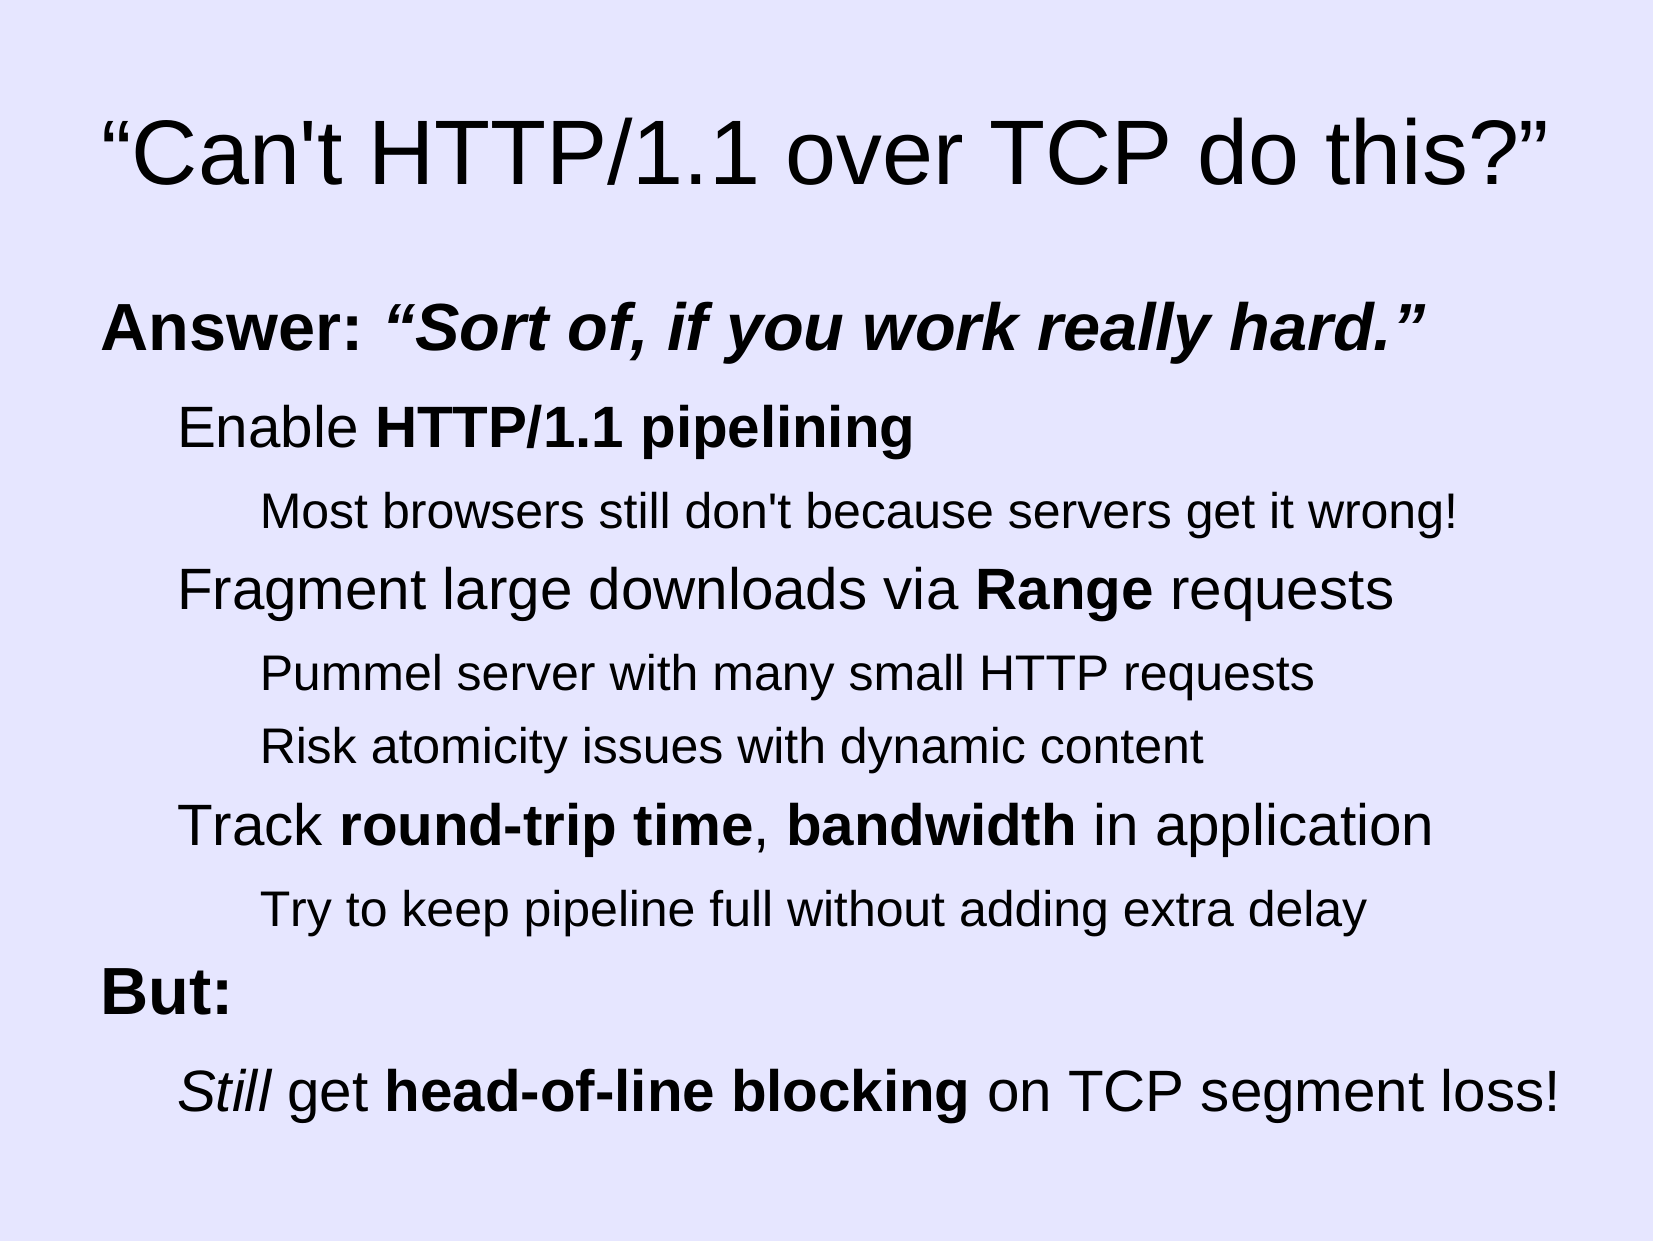

# “Can't HTTP/1.1 over TCP do this?”
Answer: “Sort of, if you work really hard.”
Enable HTTP/1.1 pipelining
Most browsers still don't because servers get it wrong!
Fragment large downloads via Range requests
Pummel server with many small HTTP requests
Risk atomicity issues with dynamic content
Track round-trip time, bandwidth in application
Try to keep pipeline full without adding extra delay
But:
Still get head-of-line blocking on TCP segment loss!